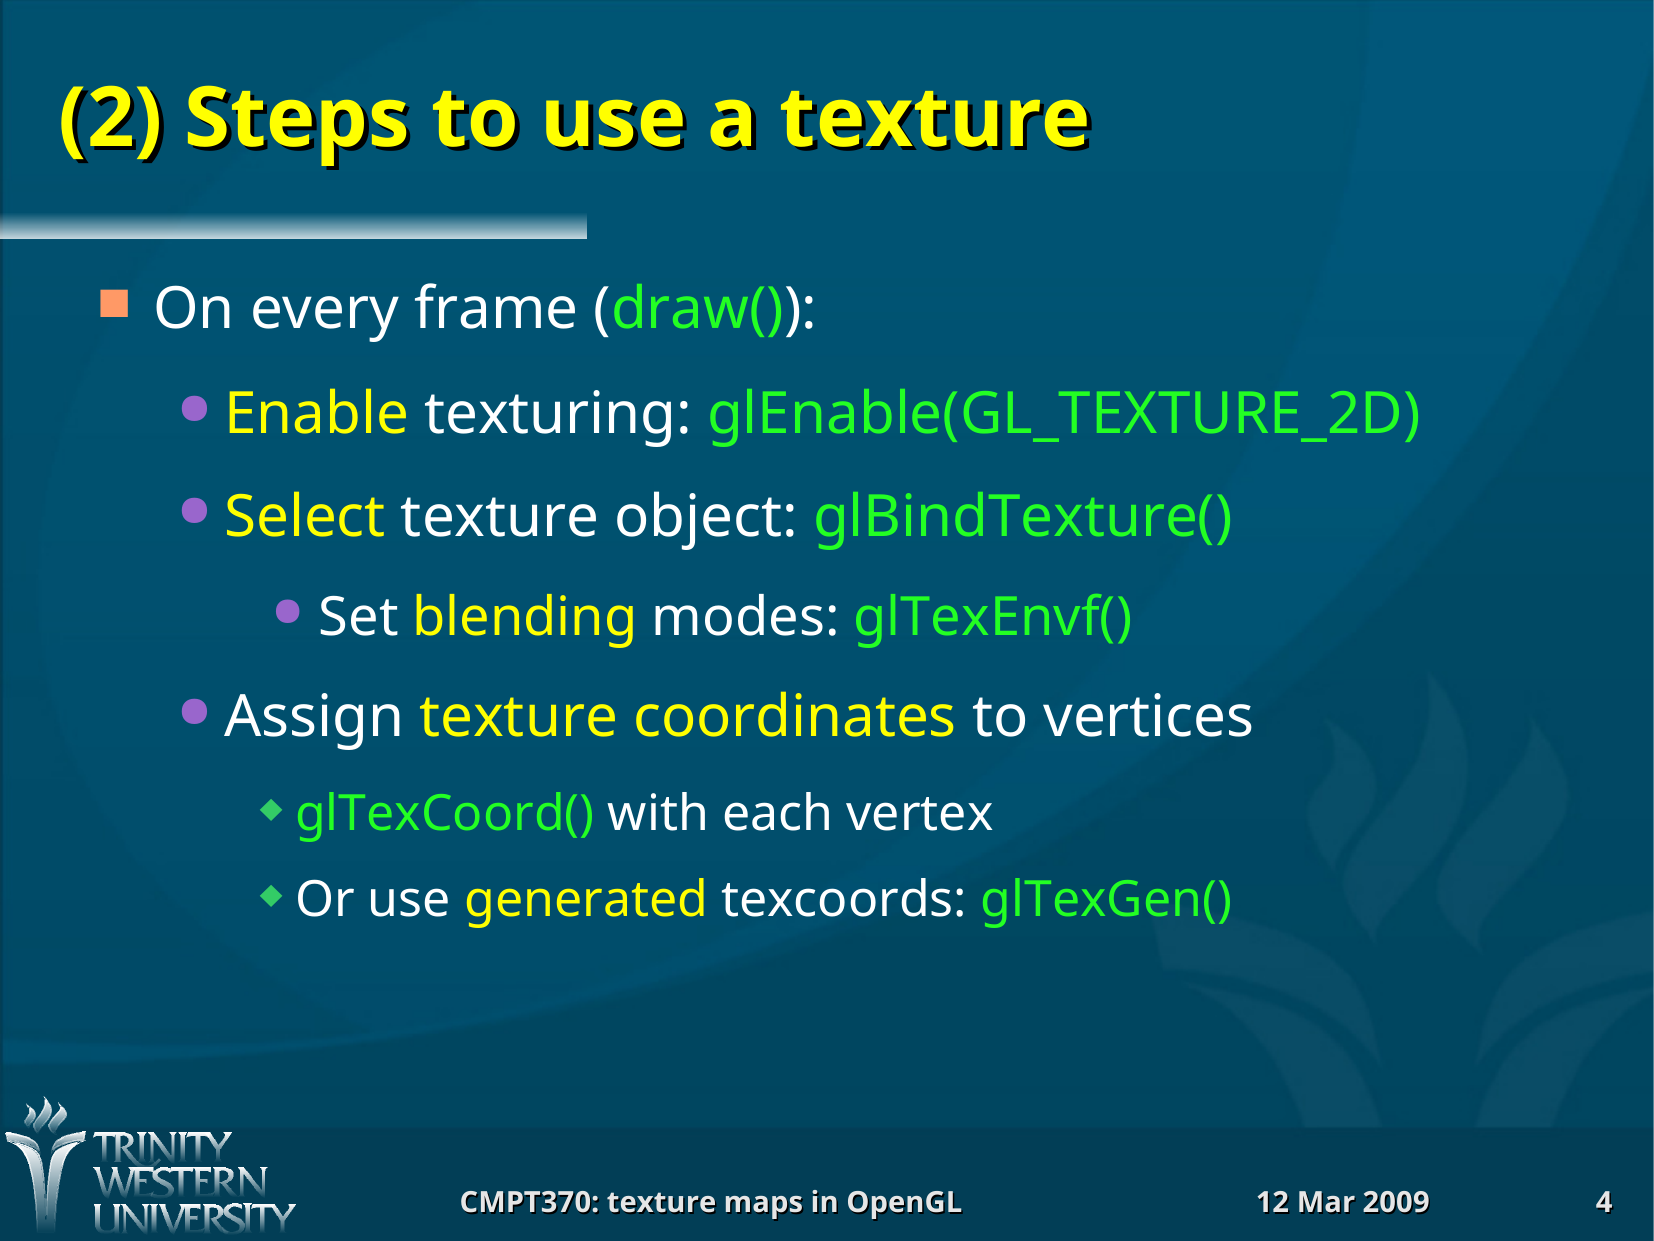

# (2) Steps to use a texture
On every frame (draw()):
Enable texturing: glEnable(GL_TEXTURE_2D)
Select texture object: glBindTexture()
Set blending modes: glTexEnvf()
Assign texture coordinates to vertices
glTexCoord() with each vertex
Or use generated texcoords: glTexGen()
CMPT370: texture maps in OpenGL
12 Mar 2009
4